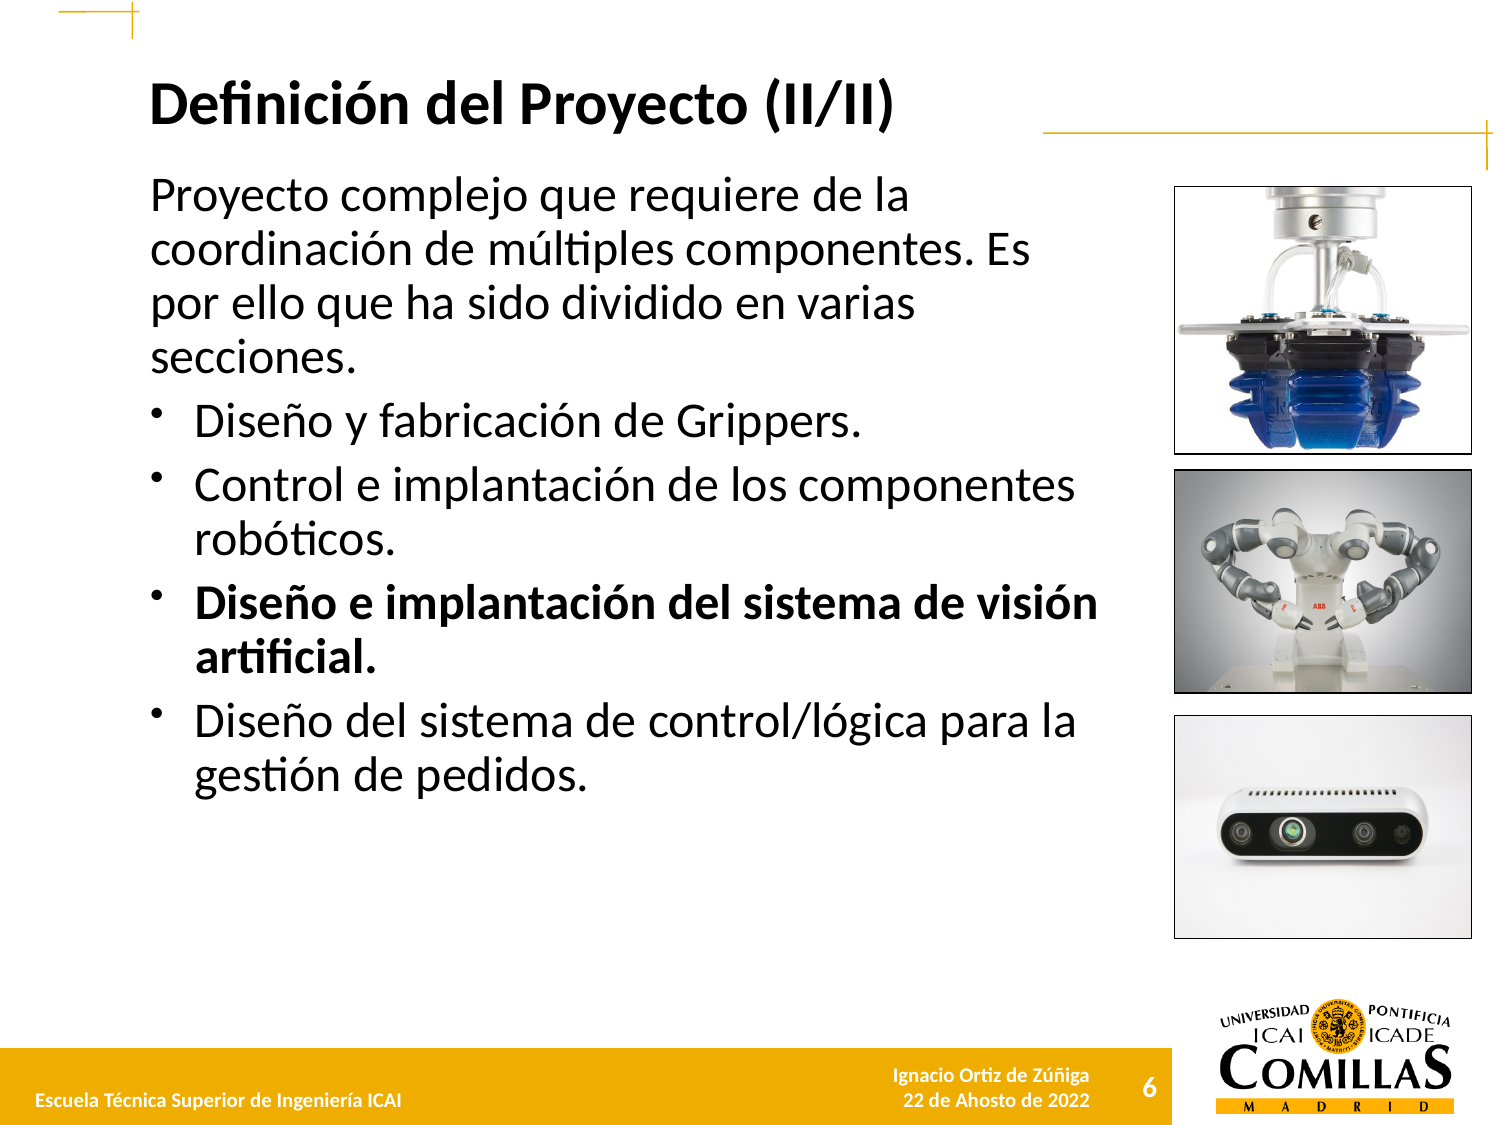

Definición del Proyecto (II/II)
# Proyecto complejo que requiere de la coordinación de múltiples componentes. Es por ello que ha sido dividido en varias secciones.
Diseño y fabricación de Grippers.
Control e implantación de los componentes robóticos.
Diseño e implantación del sistema de visión artificial.
Diseño del sistema de control/lógica para la gestión de pedidos.